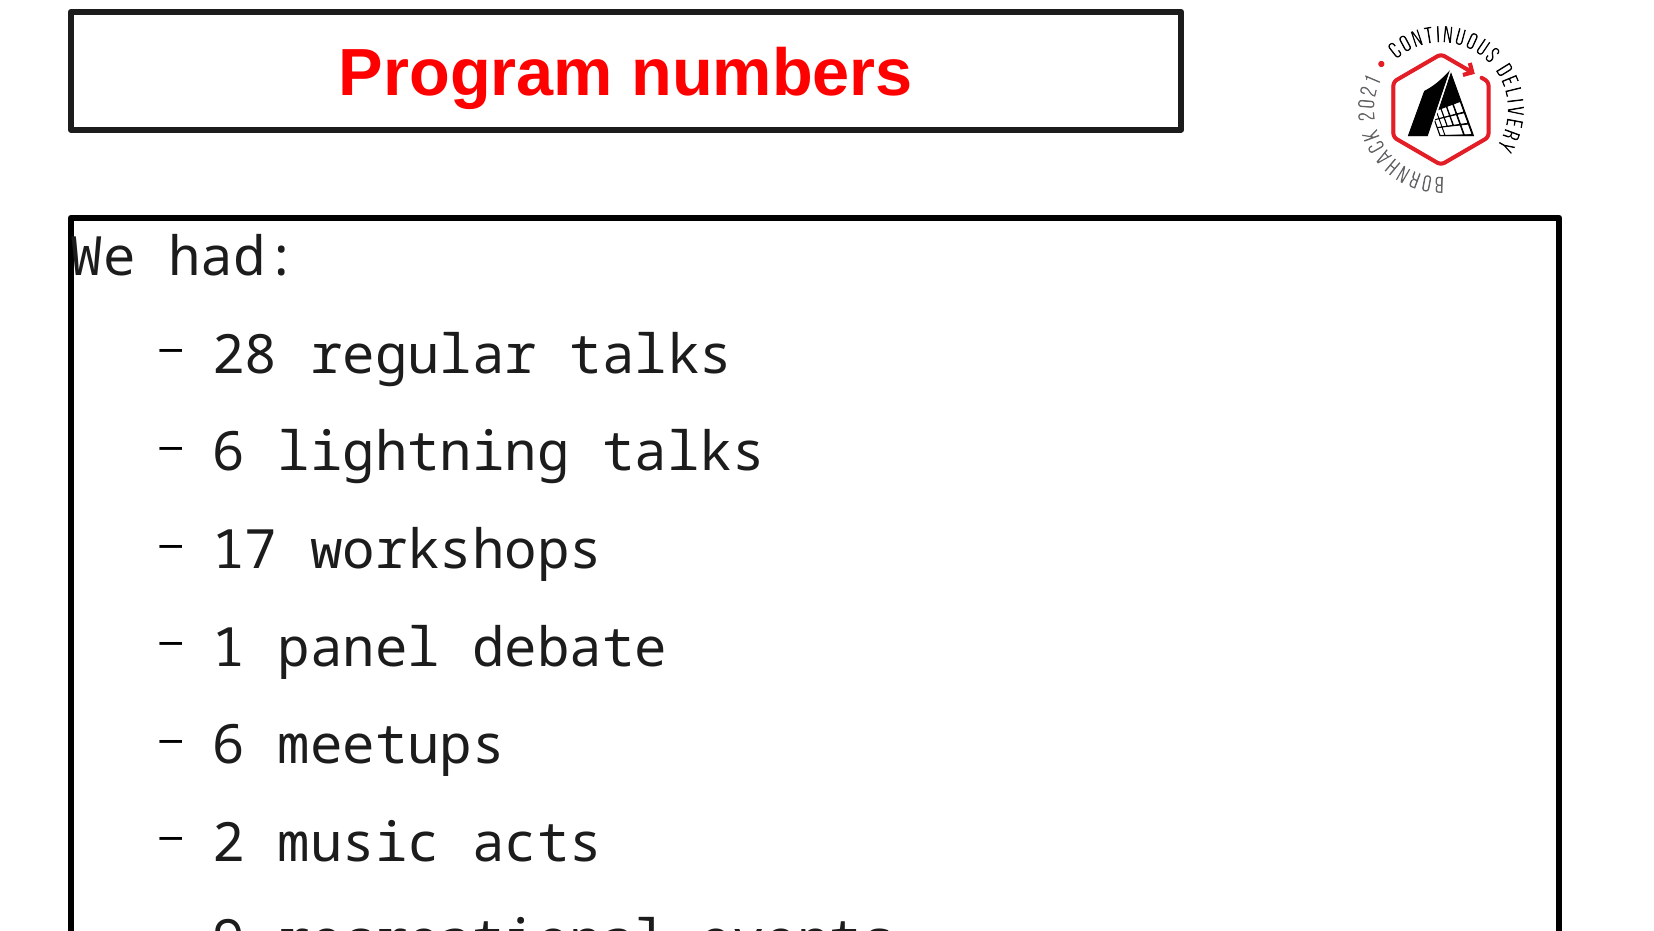

# Program numbers
We had:
28 regular talks
6 lightning talks
17 workshops
1 panel debate
6 meetups
2 music acts
9 recreational events